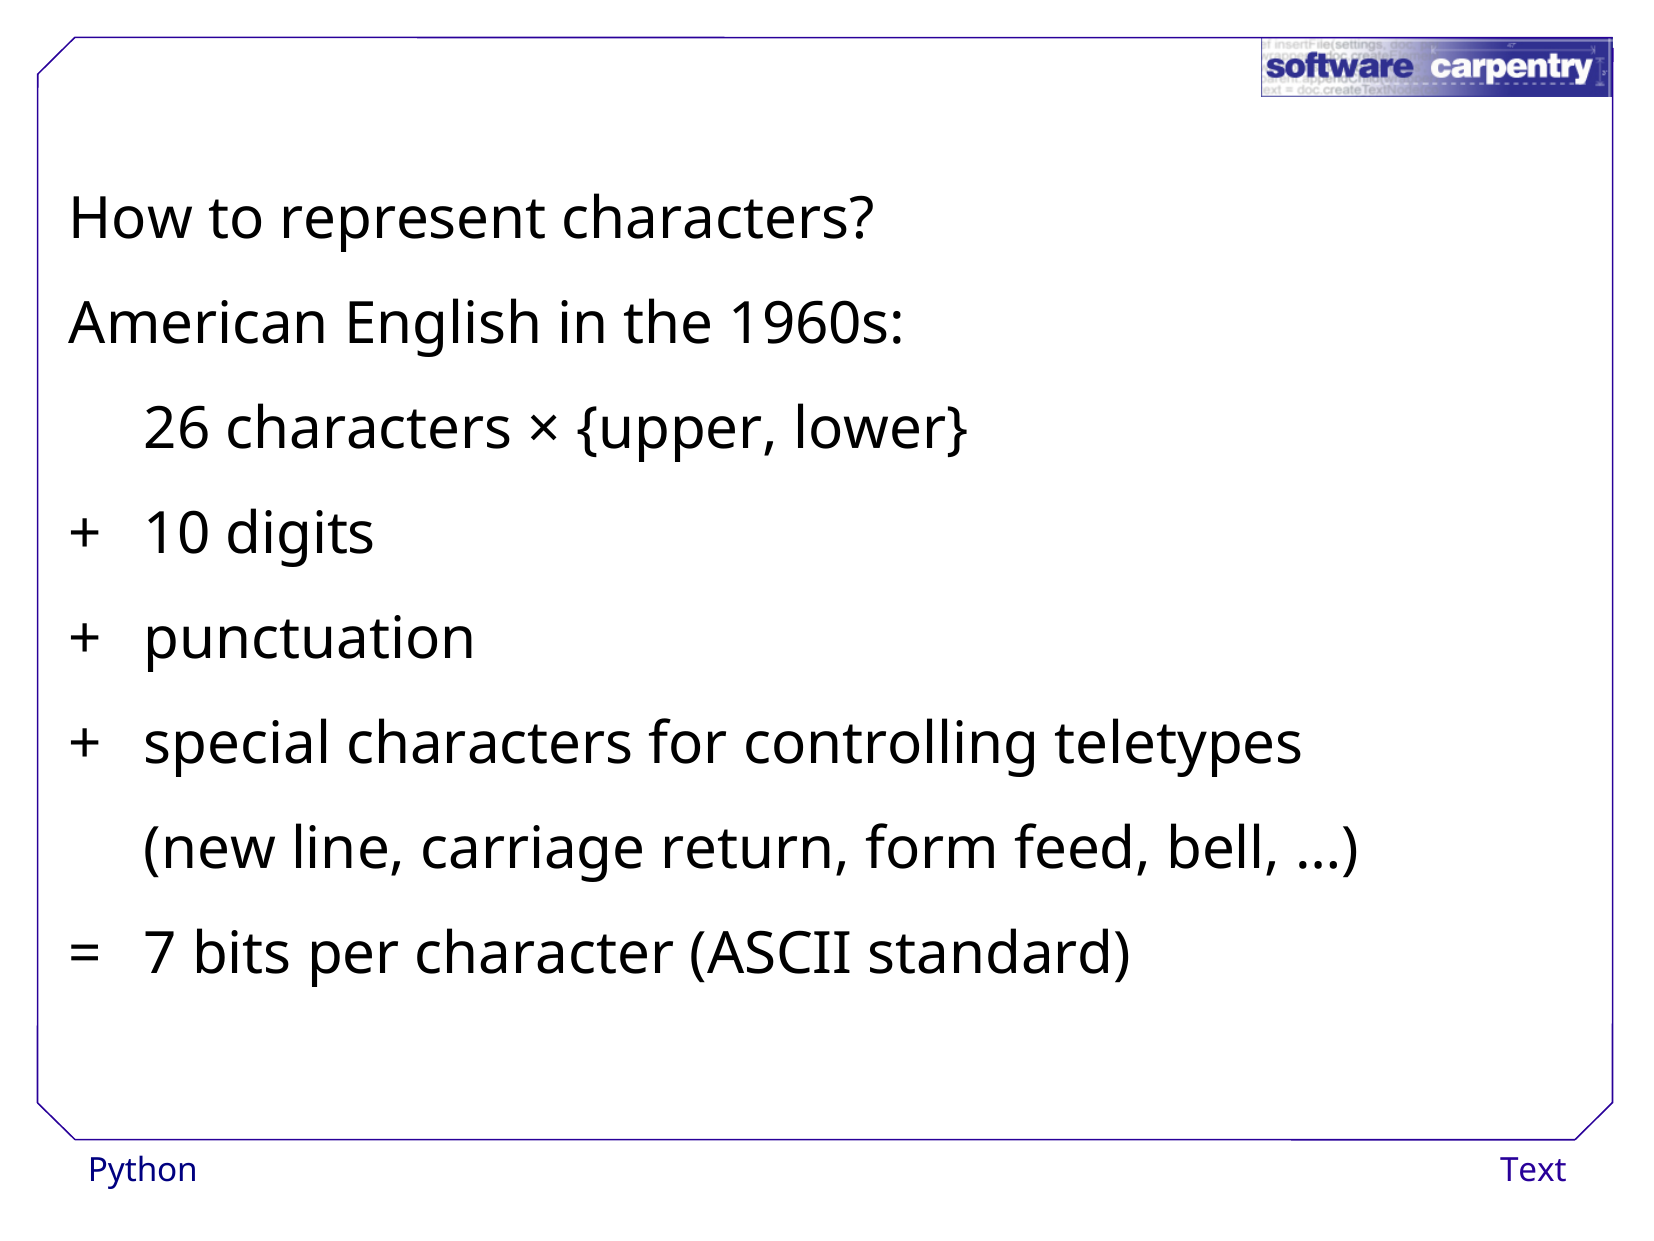

How to represent characters?
American English in the 1960s:
	26 characters × {upper, lower}
+	10 digits
+	punctuation
+	special characters for controlling teletypes
	(new line, carriage return, form feed, bell, …)
=	7 bits per character (ASCII standard)